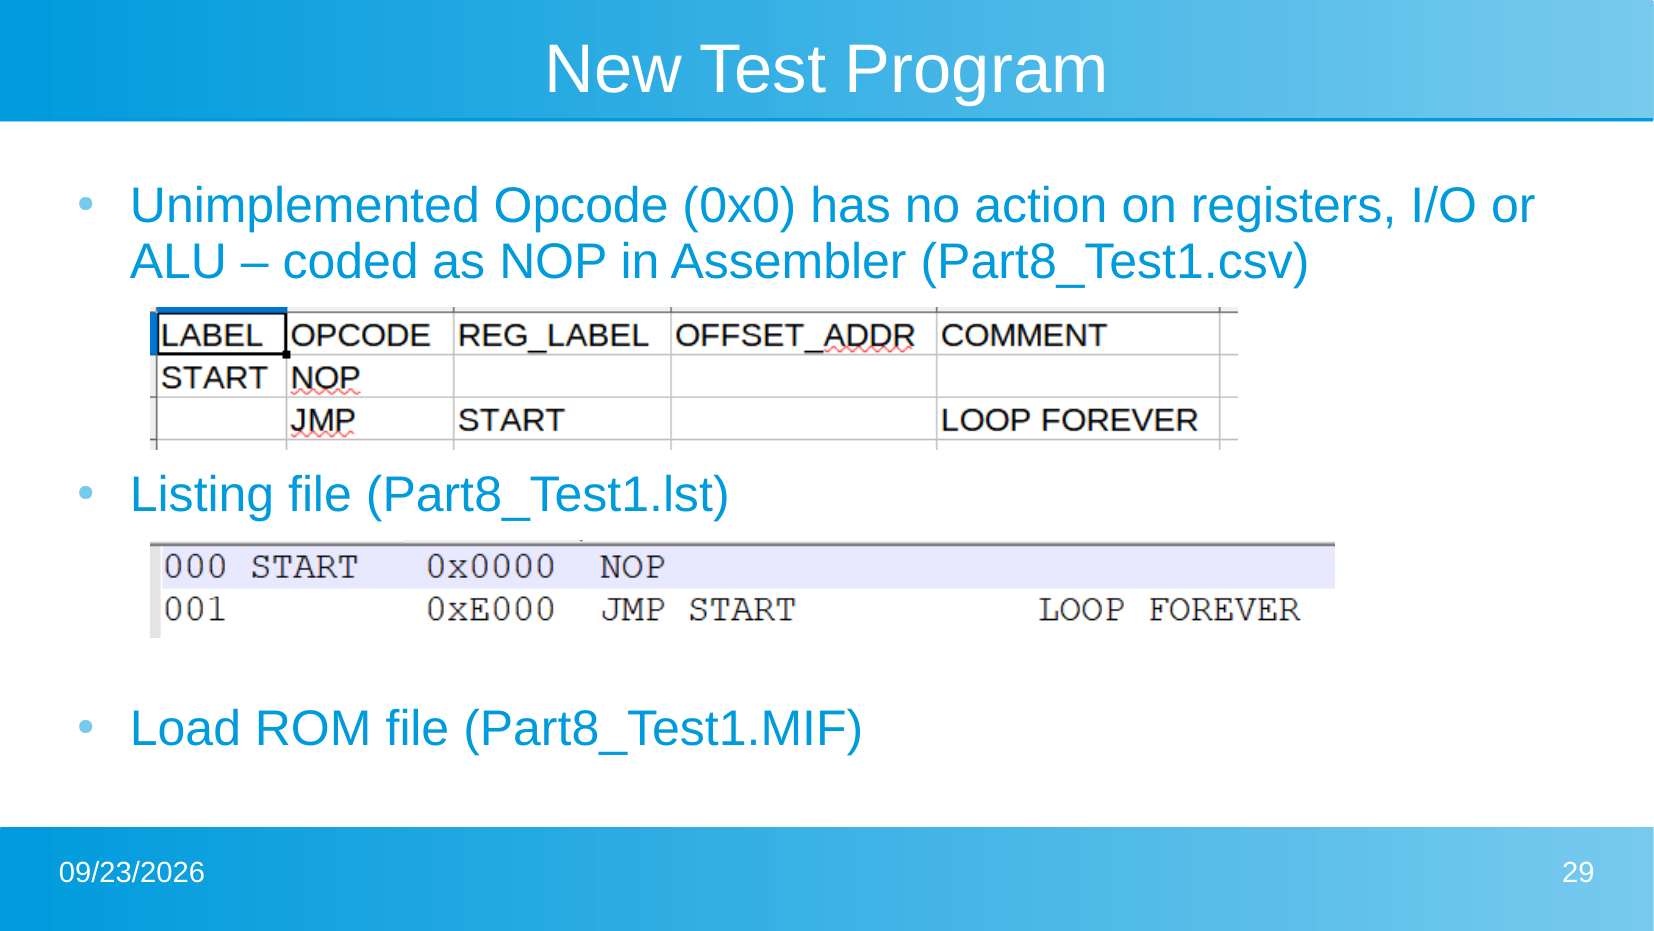

# New Test Program
Unimplemented Opcode (0x0) has no action on registers, I/O or ALU – coded as NOP in Assembler (Part8_Test1.csv)
Listing file (Part8_Test1.lst)
Load ROM file (Part8_Test1.MIF)
29